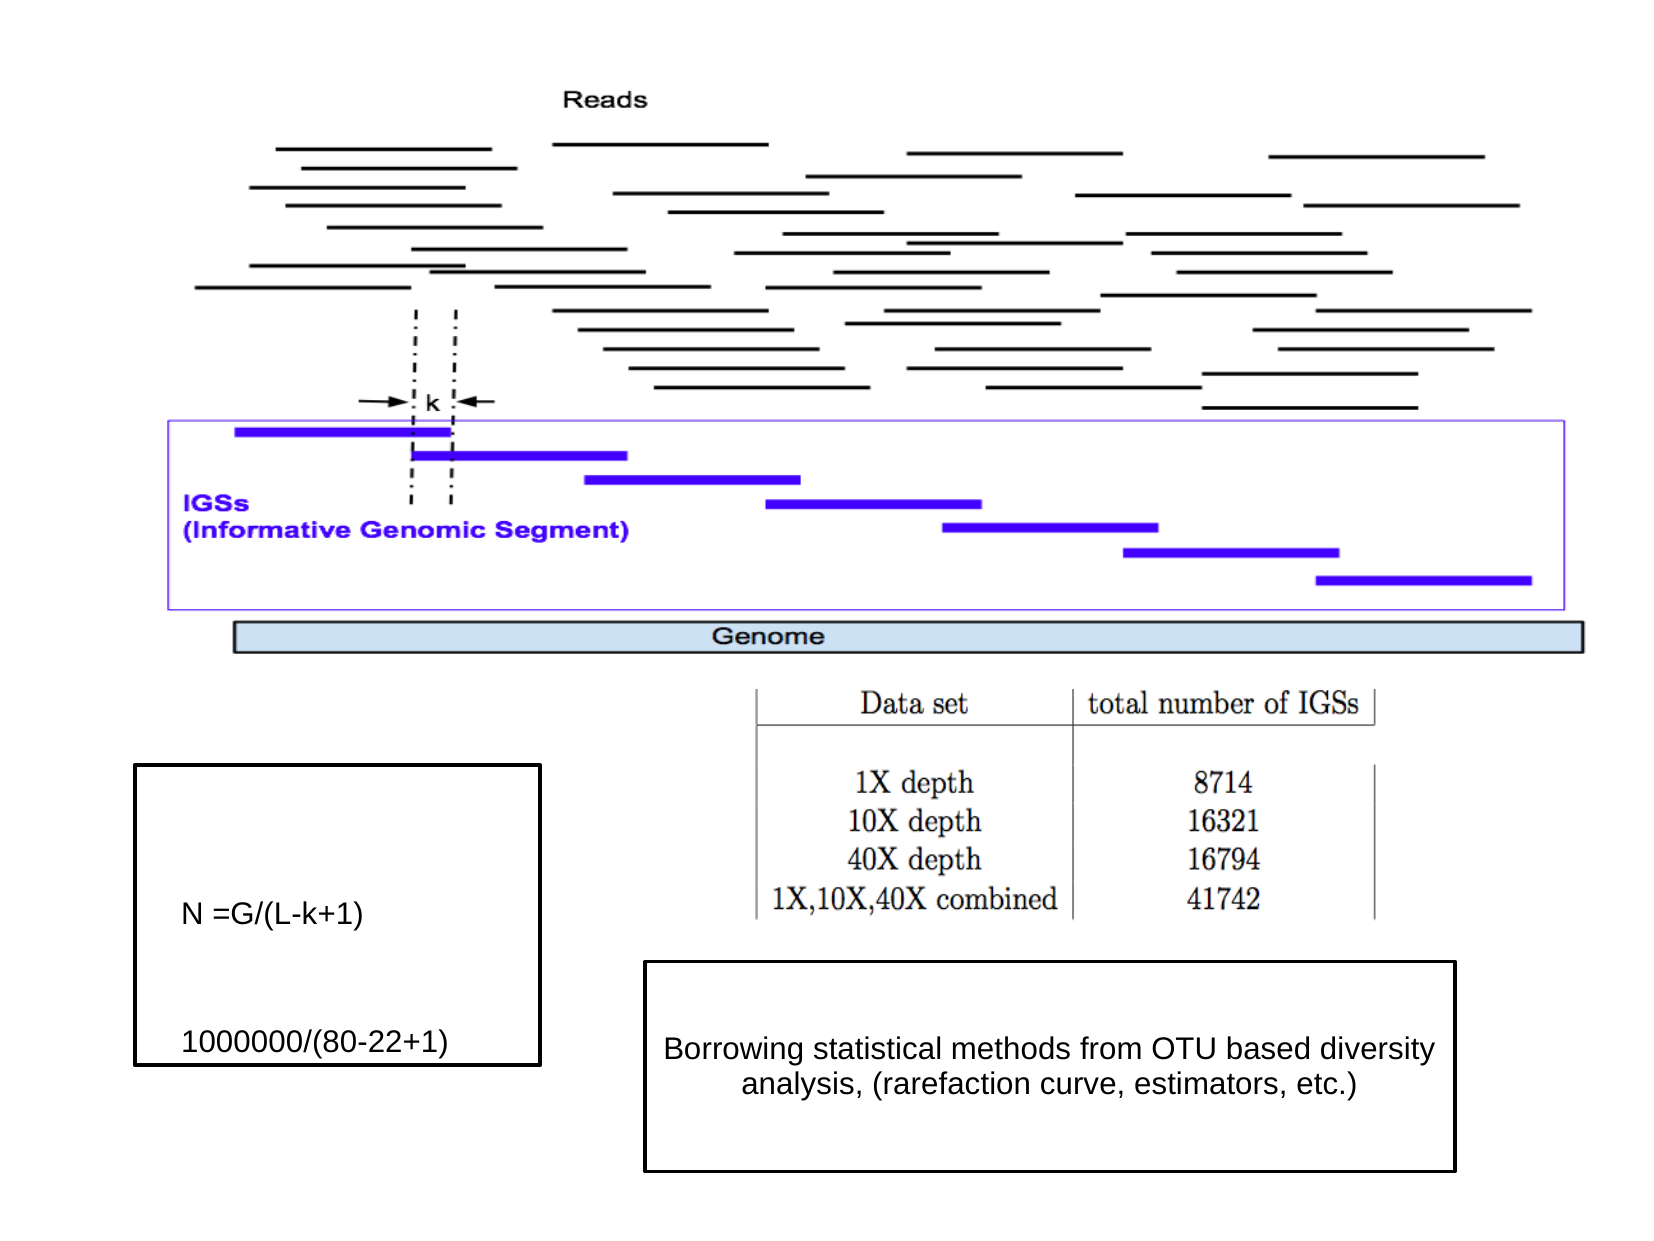

N =G/(L-k+1)
 1000000/(80-22+1)
# Borrowing statistical methods from OTU based diversity analysis, (rarefaction curve, estimators, etc.)